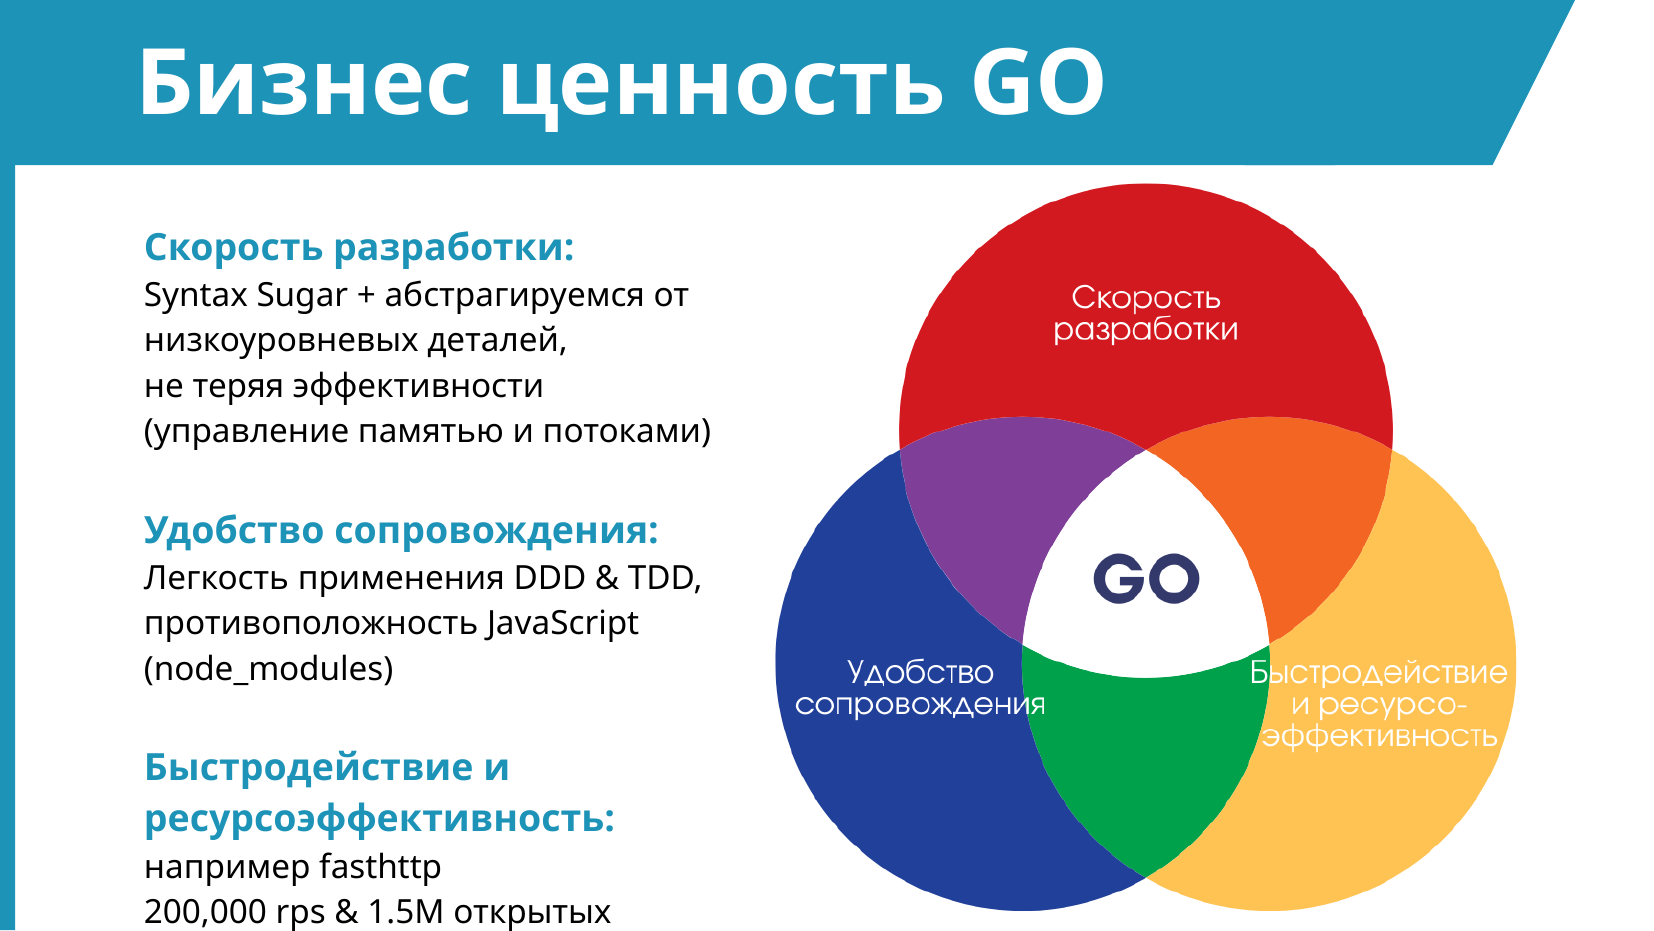

# Бизнес ценность GO
Скорость разработки:
Syntax Sugar + абстрагируемся от
низкоуровневых деталей,
не теряя эффективности
(управление памятью и потоками)
Удобство сопровождения:
Легкость применения DDD & TDD, противоположность JavaScript (node_modules)
Быстродействие и ресурсоэффективность:
например fasthttp
200,000 rps & 1.5M открытых
соединений на один физ. сервер